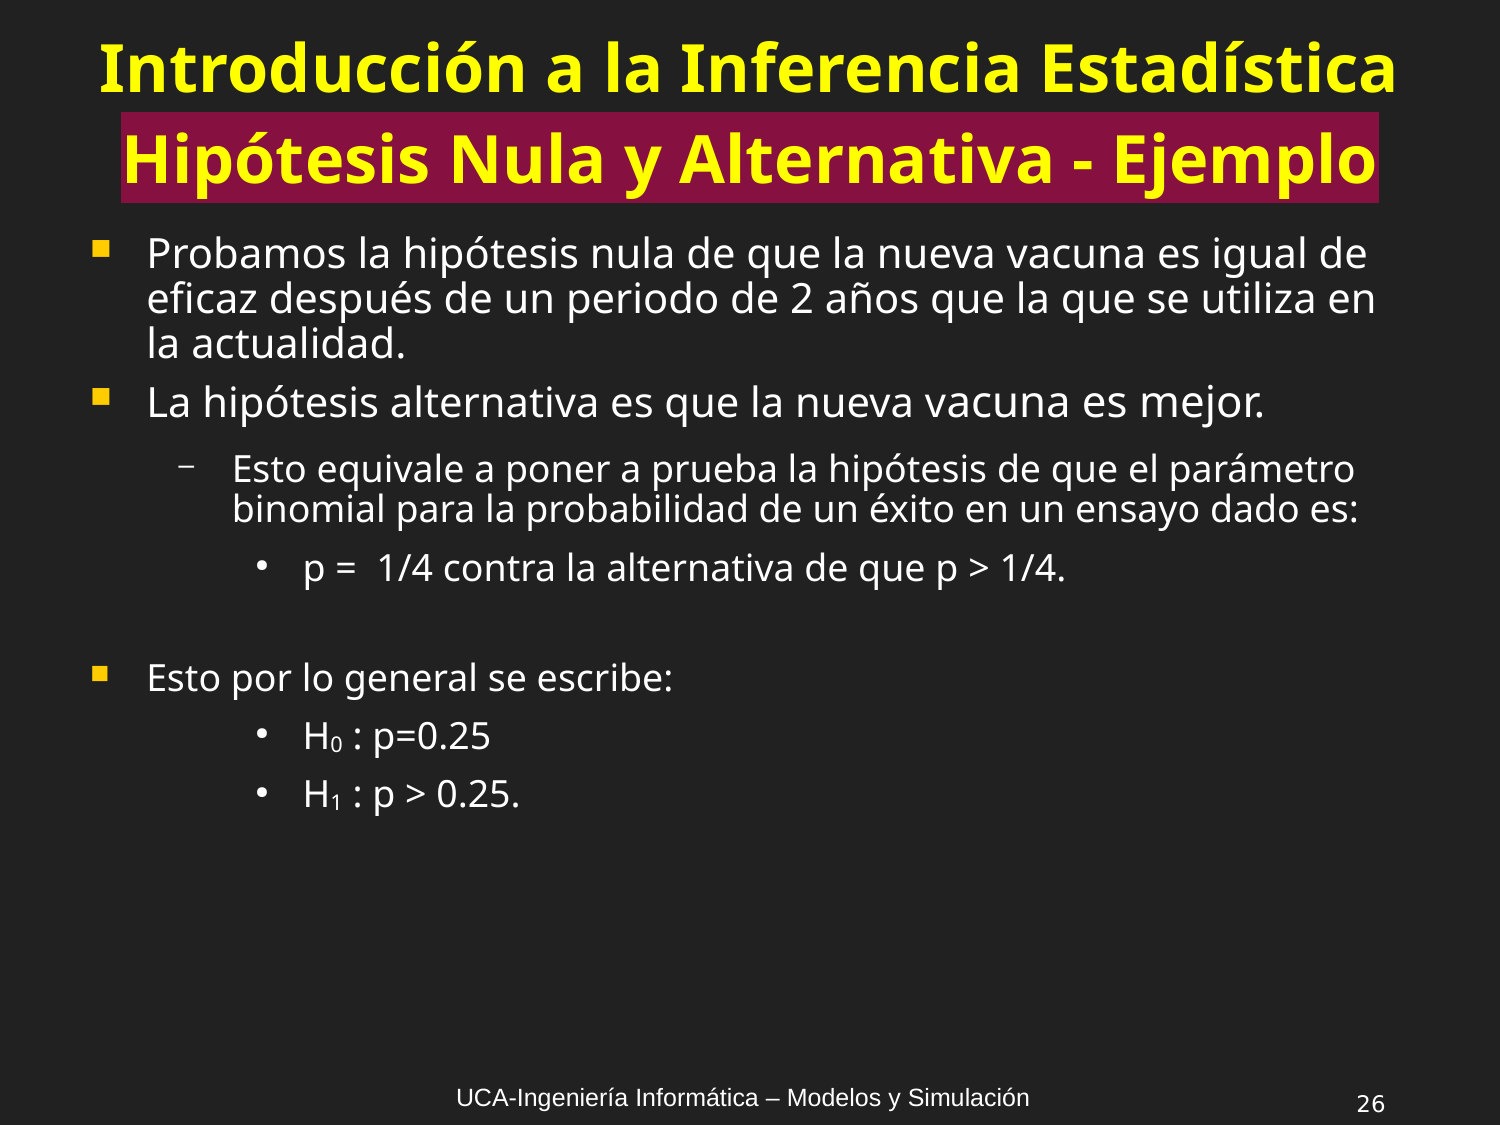

# Introducción a la Inferencia Estadística Hipótesis Nula y Alternativa - Ejemplo
Probamos la hipótesis nula de que la nueva vacuna es igual de eficaz después de un periodo de 2 años que la que se utiliza en la actualidad.
La hipótesis alternativa es que la nueva vacuna es mejor.
Esto equivale a poner a prueba la hipótesis de que el parámetro binomial para la probabilidad de un éxito en un ensayo dado es:
p = 1/4 contra la alternativa de que p > 1/4.
Esto por lo general se escribe:
H0 : p=0.25
H1 : p > 0.25.